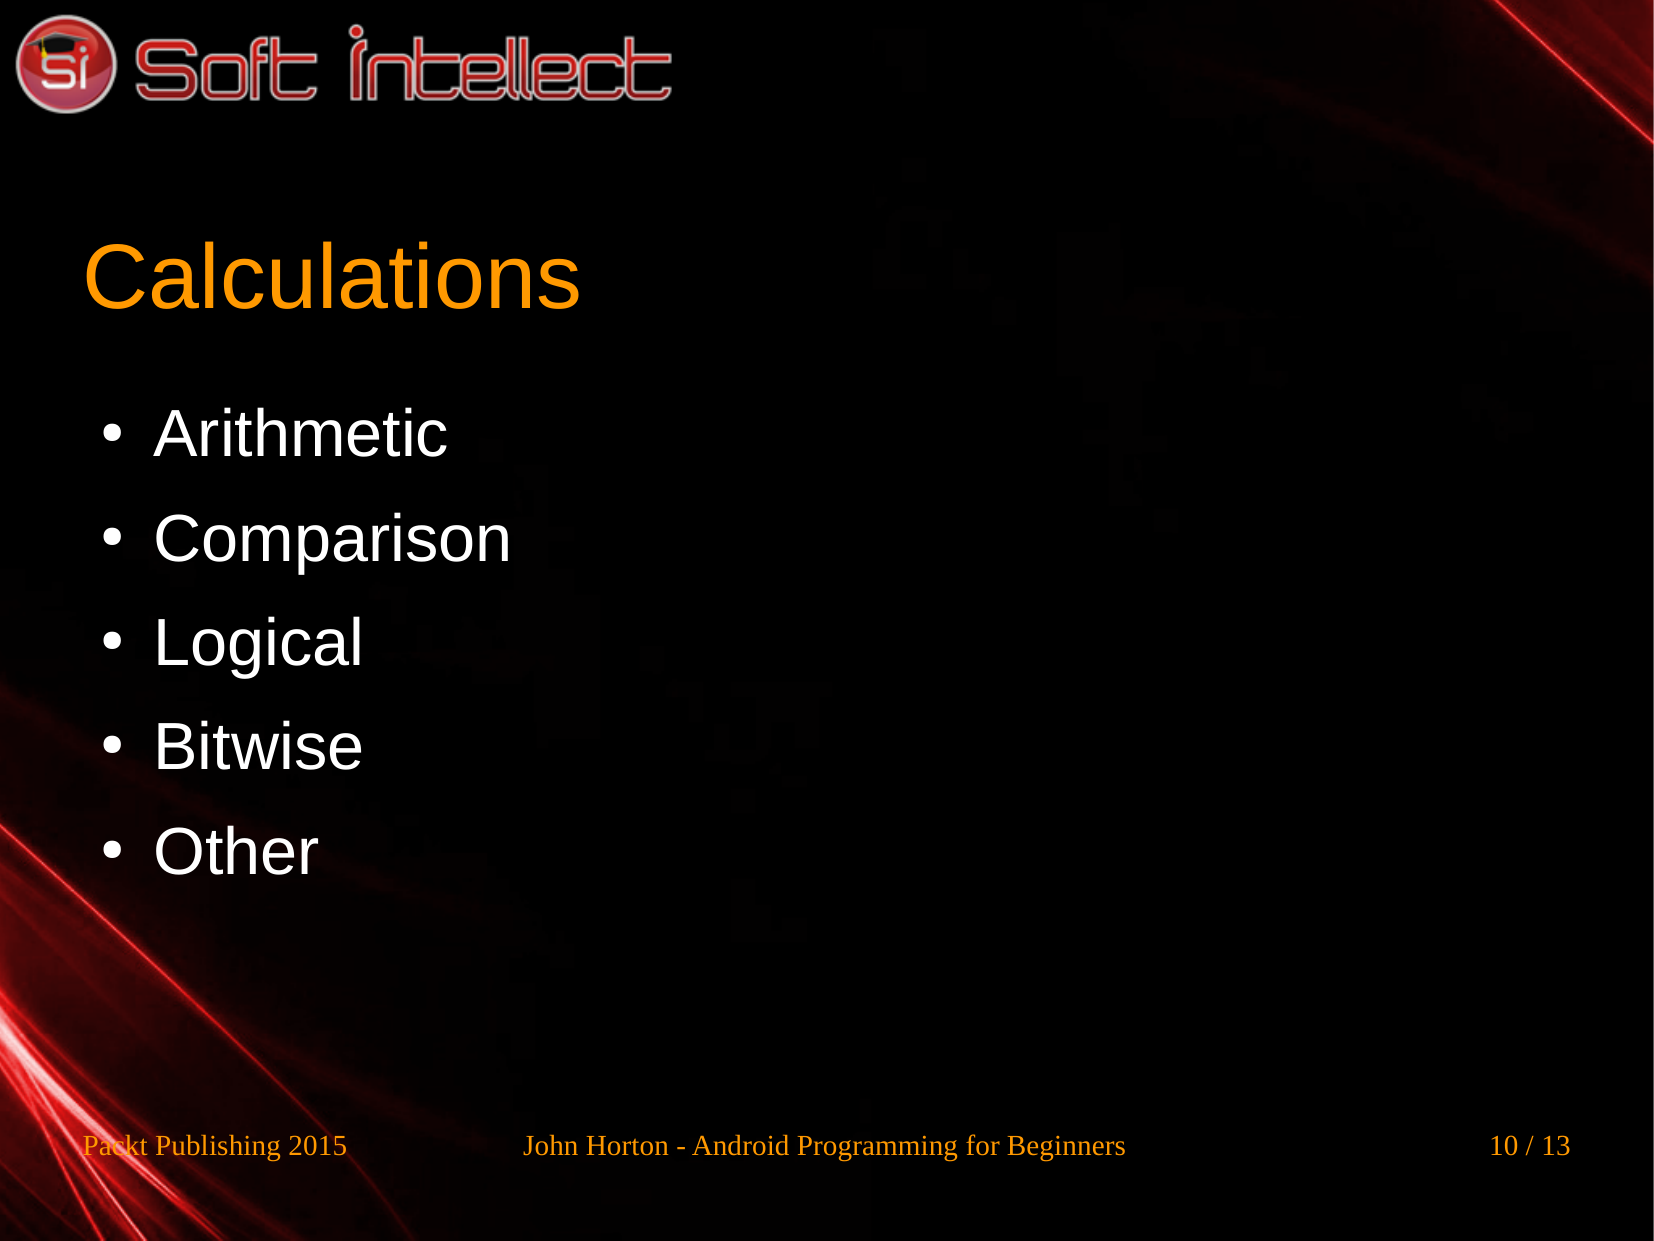

# Calculations
Arithmetic
Comparison
Logical
Bitwise
Other
Packt Publishing 2015
John Horton - Android Programming for Beginners
10